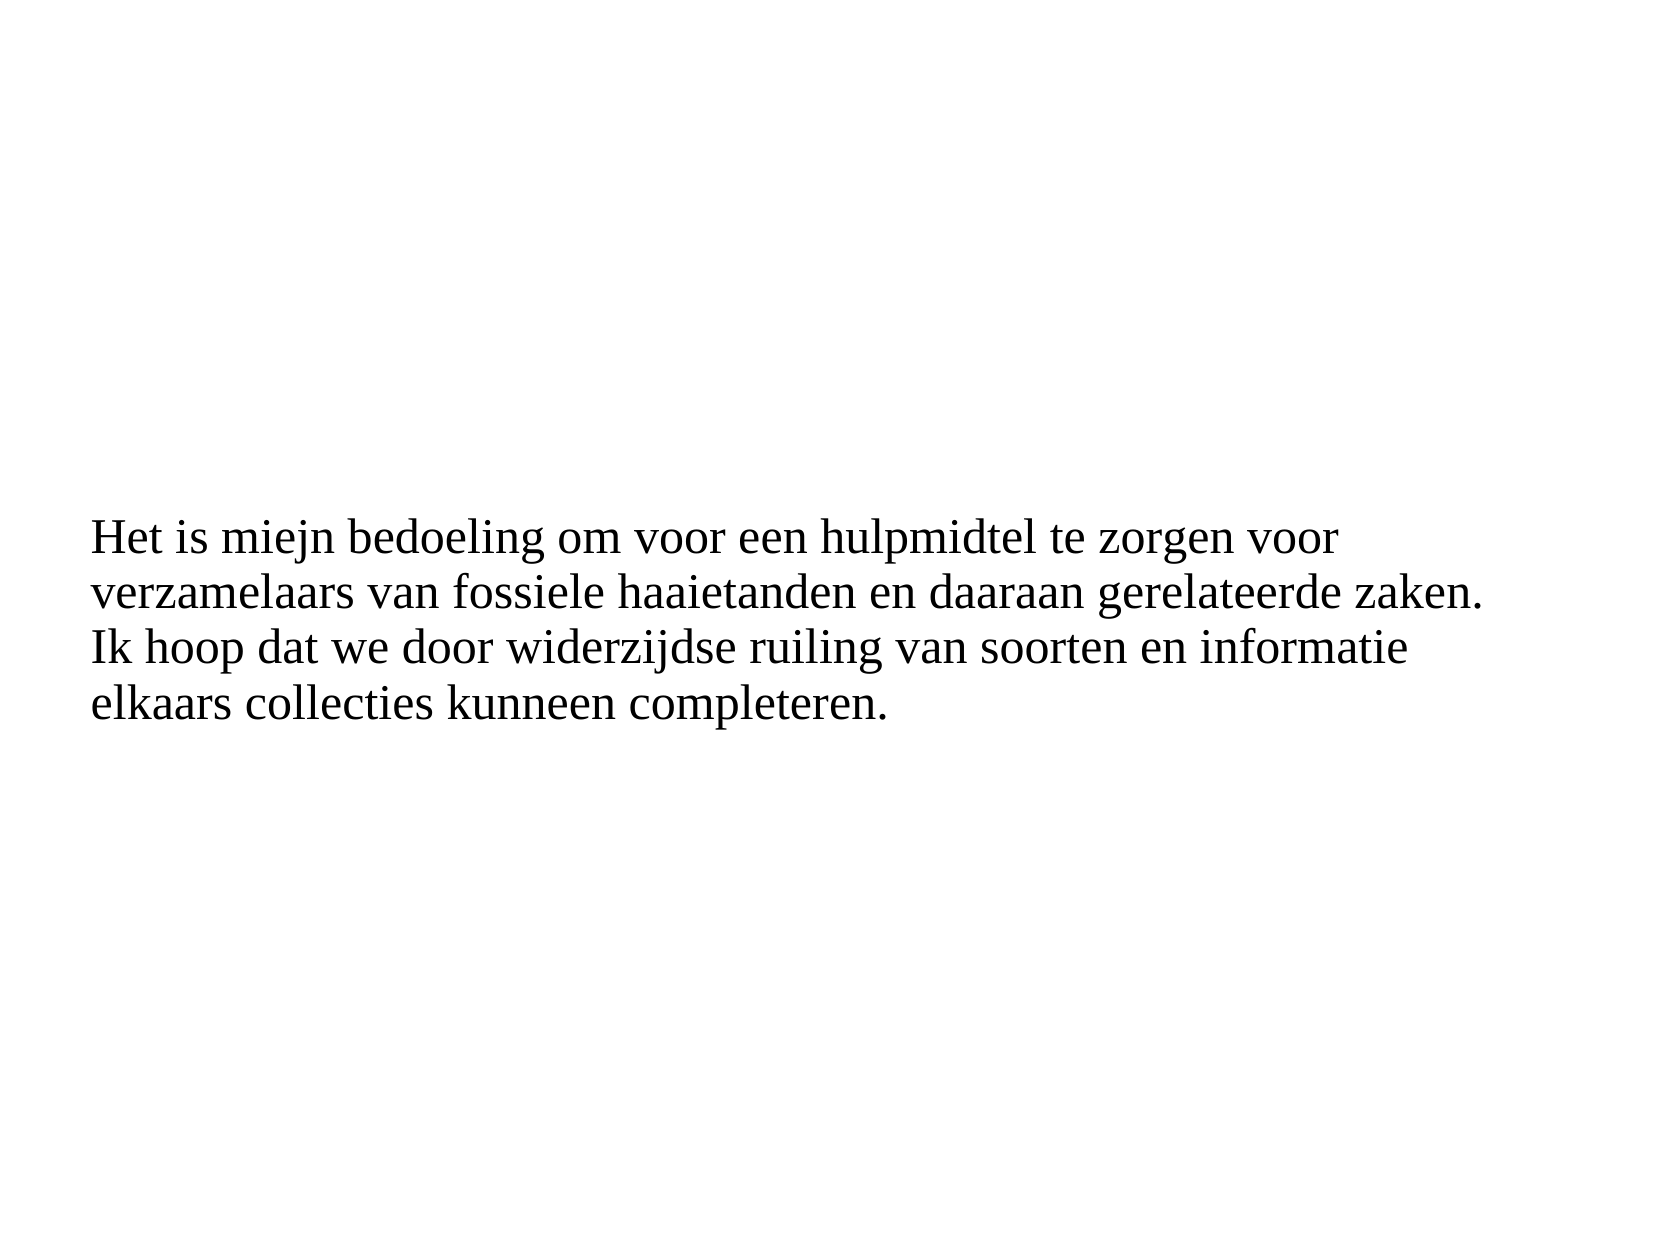

Het is miejn bedoeling om voor een hulpmidtel te zorgen voor verzamelaars van fossiele haaietanden en daaraan gerelateerde zaken.
Ik hoop dat we door widerzijdse ruiling van soorten en informatie elkaars collecties kunneen completeren.